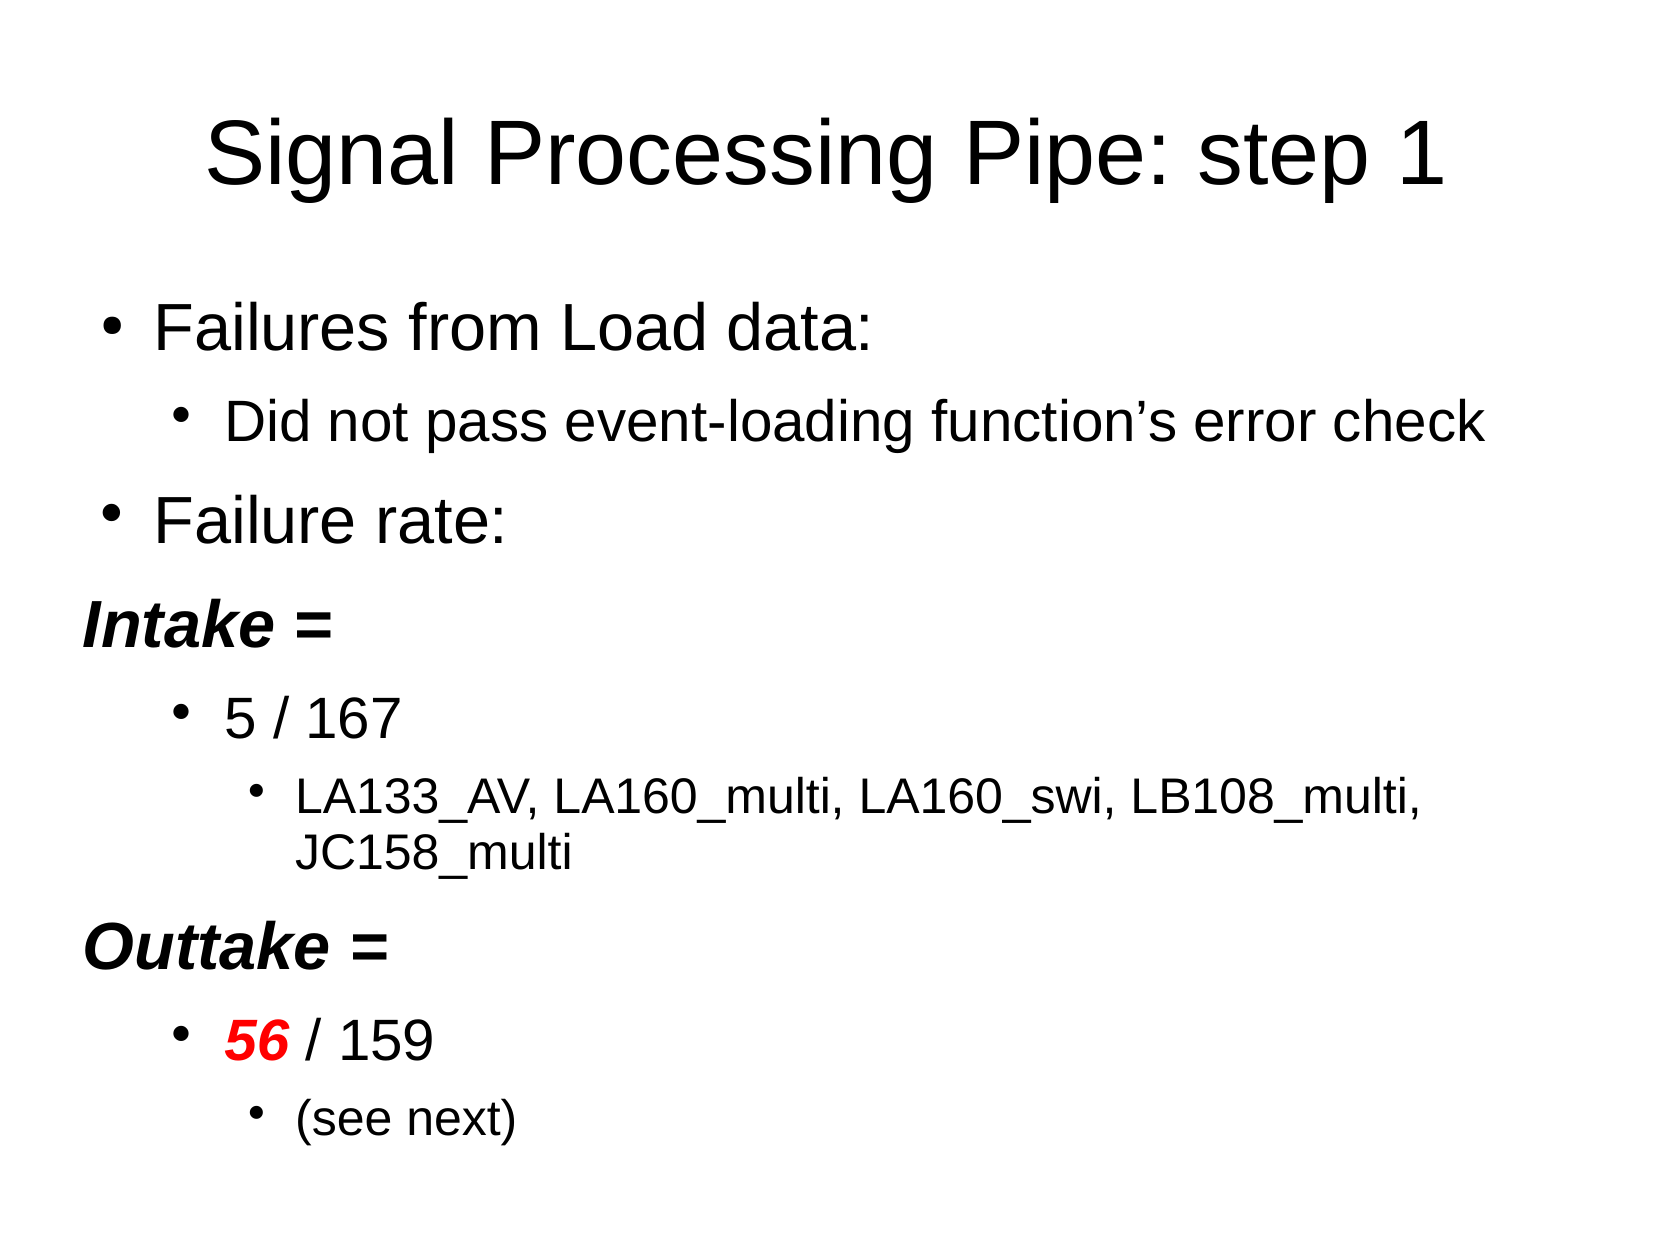

# Signal Processing Pipe: step 1
Failures from Load data:
Did not pass event-loading function’s error check
Failure rate:
Intake =
5 / 167
LA133_AV, LA160_multi, LA160_swi, LB108_multi, JC158_multi
Outtake =
56 / 159
(see next)